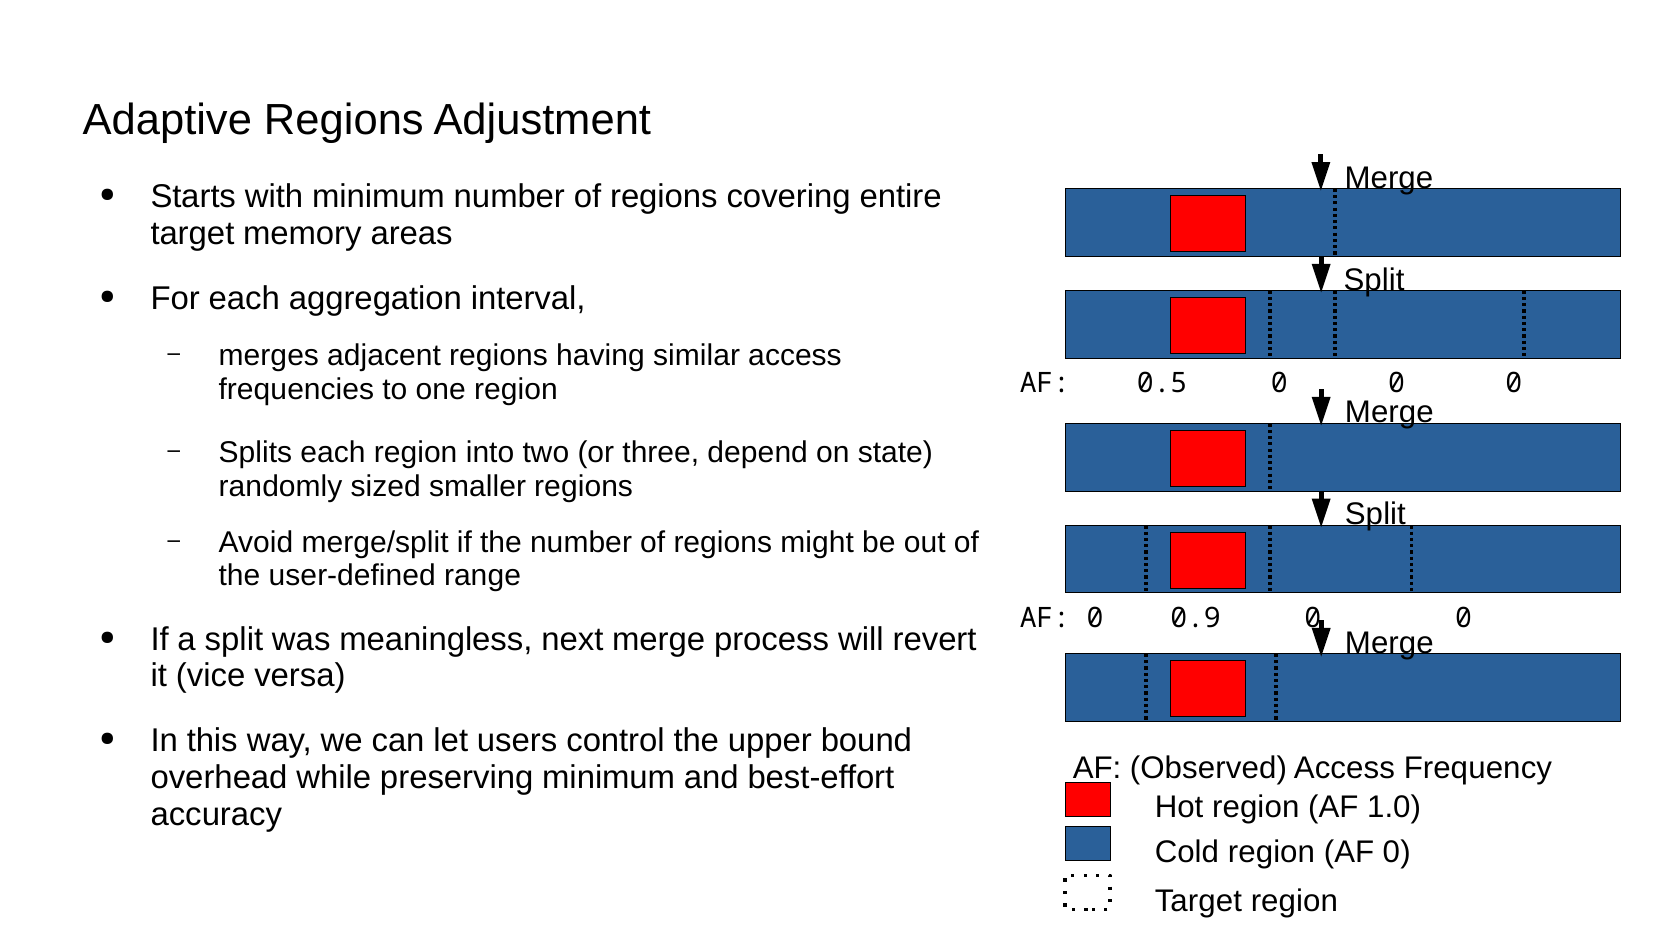

# Adaptive Regions Adjustment
Merge
Starts with minimum number of regions covering entire target memory areas
For each aggregation interval,
merges adjacent regions having similar access frequencies to one region
Splits each region into two (or three, depend on state) randomly sized smaller regions
Avoid merge/split if the number of regions might be out of the user-defined range
If a split was meaningless, next merge process will revert it (vice versa)
In this way, we can let users control the upper bound overhead while preserving minimum and best-effort accuracy
Split
AF: 0.5 0 0 0
Merge
Split
AF: 0 0.9 0 0
Merge
AF: (Observed) Access Frequency
Hot region (AF 1.0)
Cold region (AF 0)
Target region